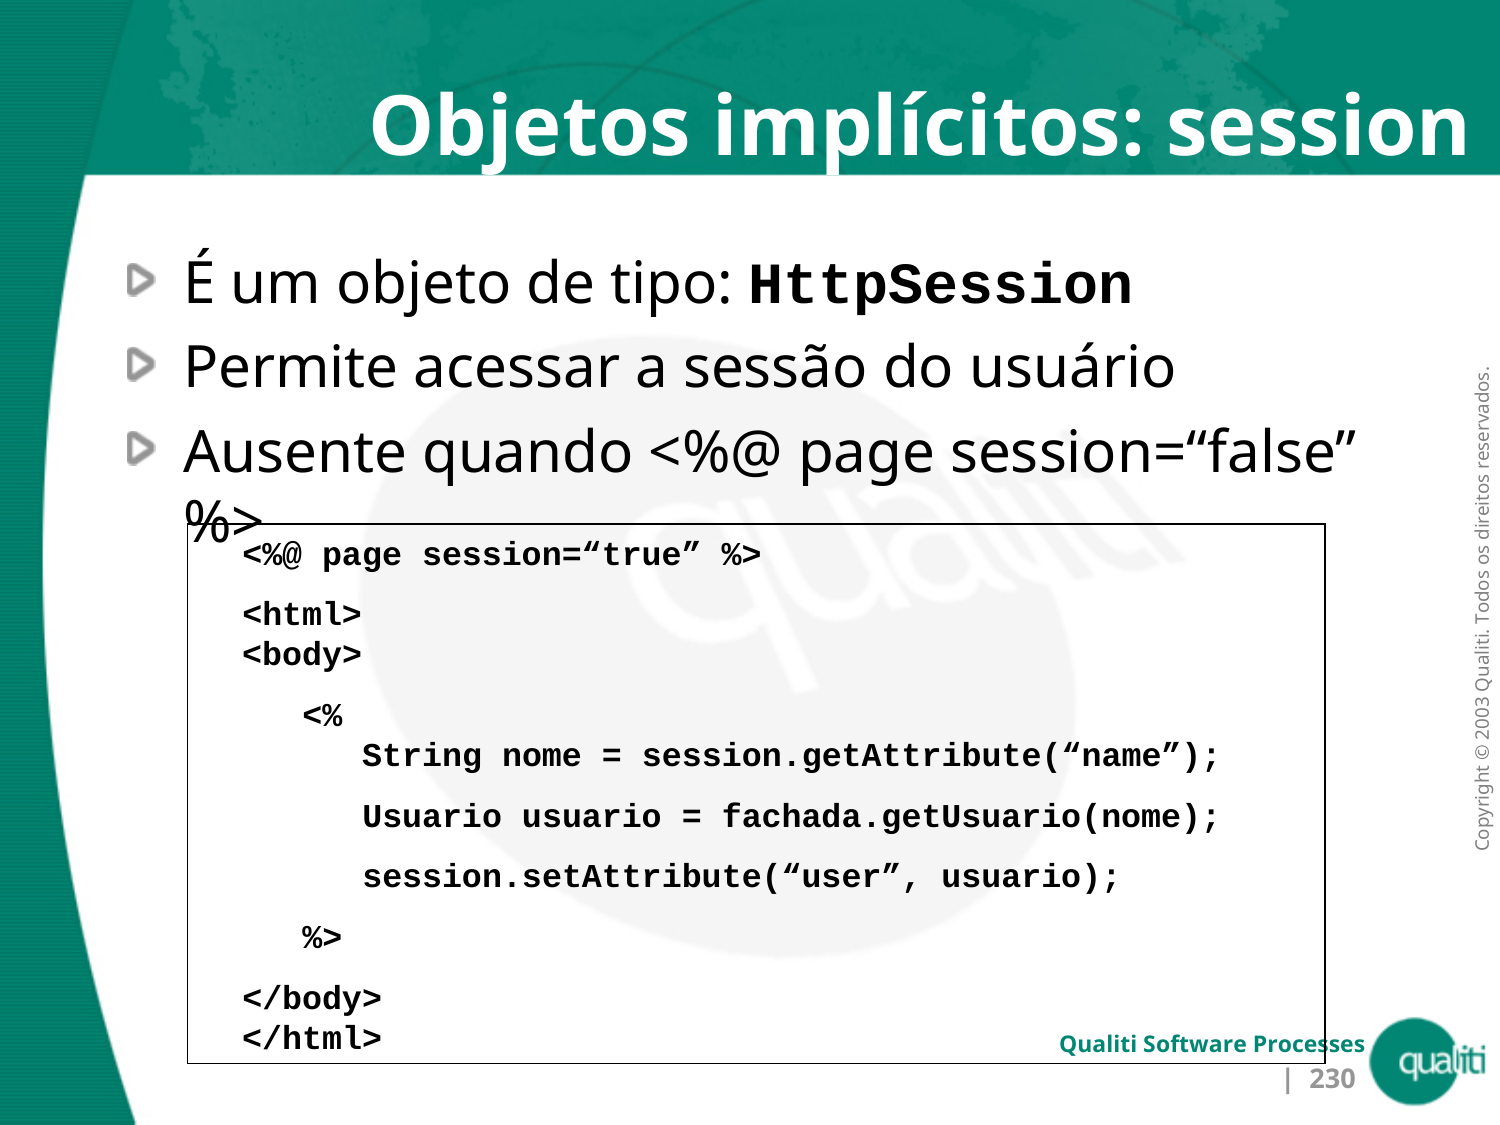

# Objetos implícitos: session
É um objeto de tipo: HttpSession
Permite acessar a sessão do usuário
Ausente quando <%@ page session=“false” %>
 <%@ page session=“true” %>
 <html>
 <body>
 <%
 String nome = session.getAttribute(“name”);
 Usuario usuario = fachada.getUsuario(nome);
 session.setAttribute(“user”, usuario);
 %>
 </body>
 </html>